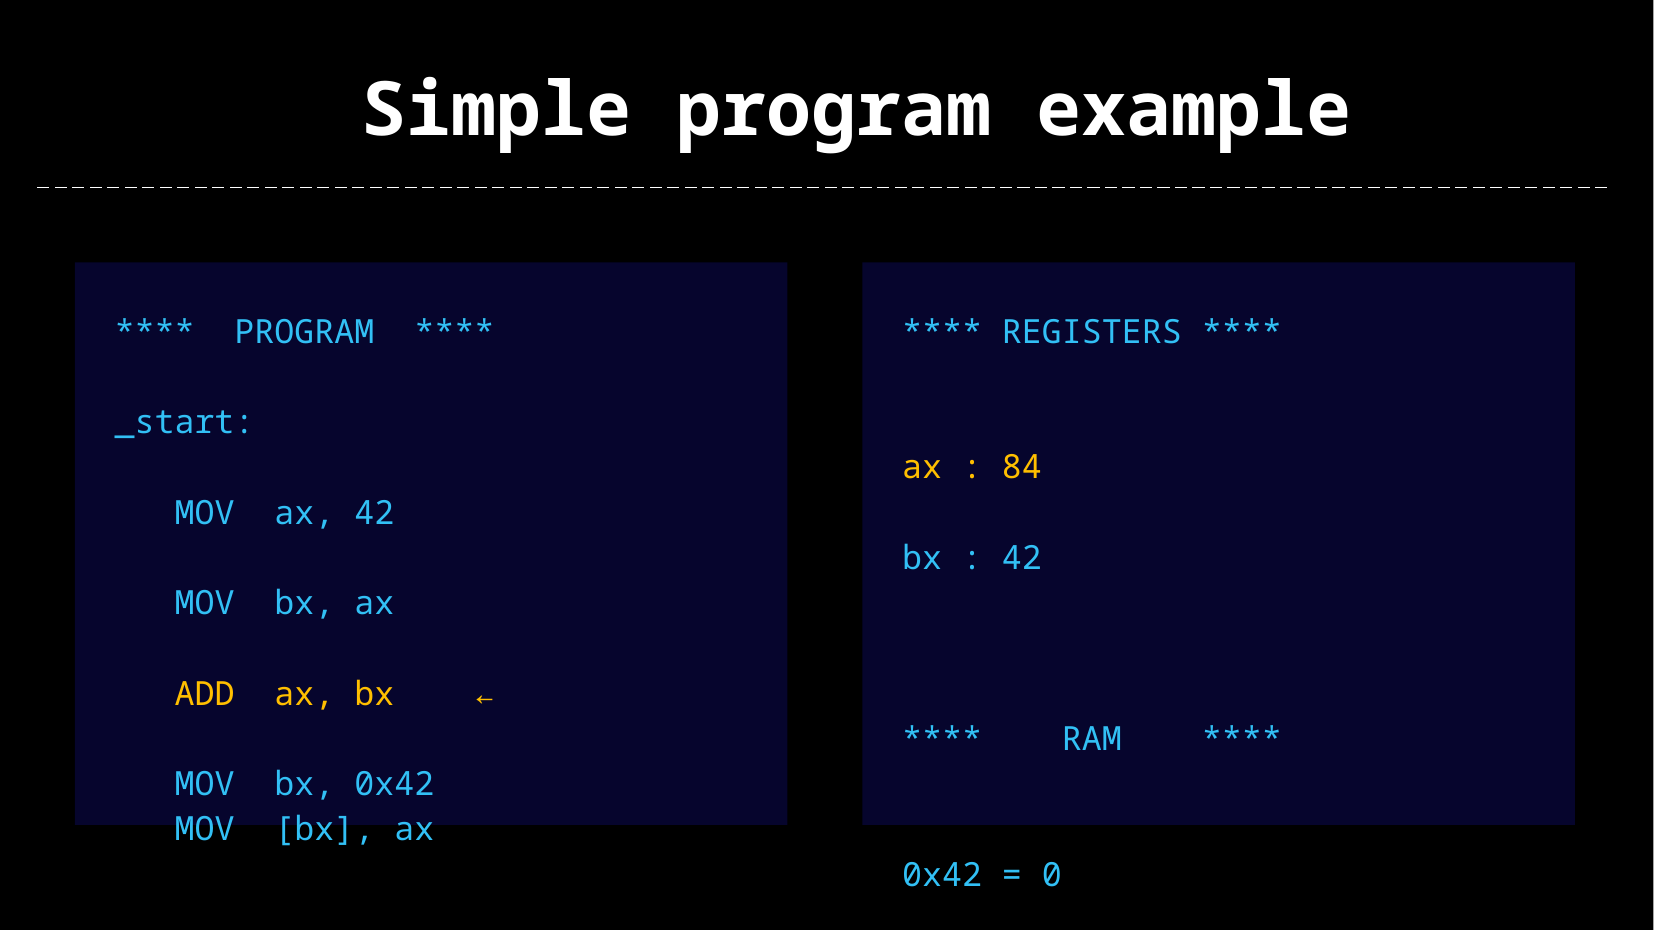

# Simple program example
**** PROGRAM ****
_start:
 MOV ax, 42
 MOV bx, ax
 ADD ax, bx ←
 MOV bx, 0x42
 MOV [bx], ax
**** REGISTERS ****
ax : 84
bx : 42
**** RAM ****
0x42 = 0